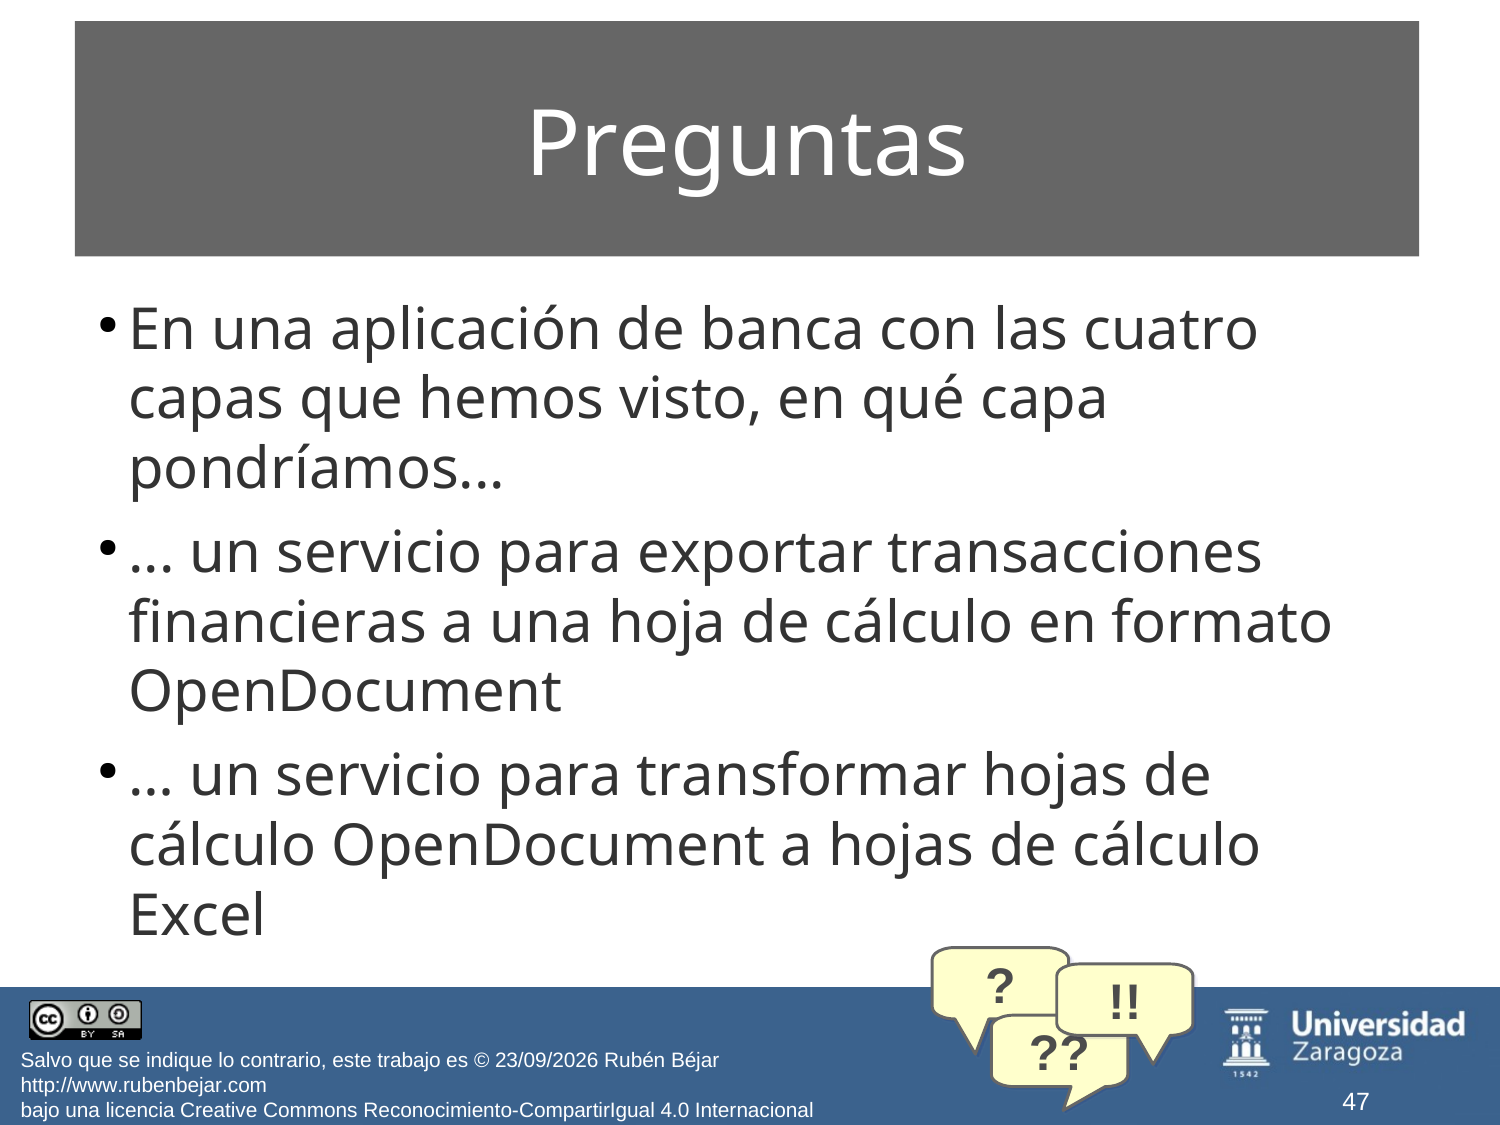

# Preguntas
En una aplicación de banca con las cuatro capas que hemos visto, en qué capa pondríamos...
... un servicio para exportar transacciones financieras a una hoja de cálculo en formato OpenDocument
… un servicio para transformar hojas de cálculo OpenDocument a hojas de cálculo Excel
?
!!
??